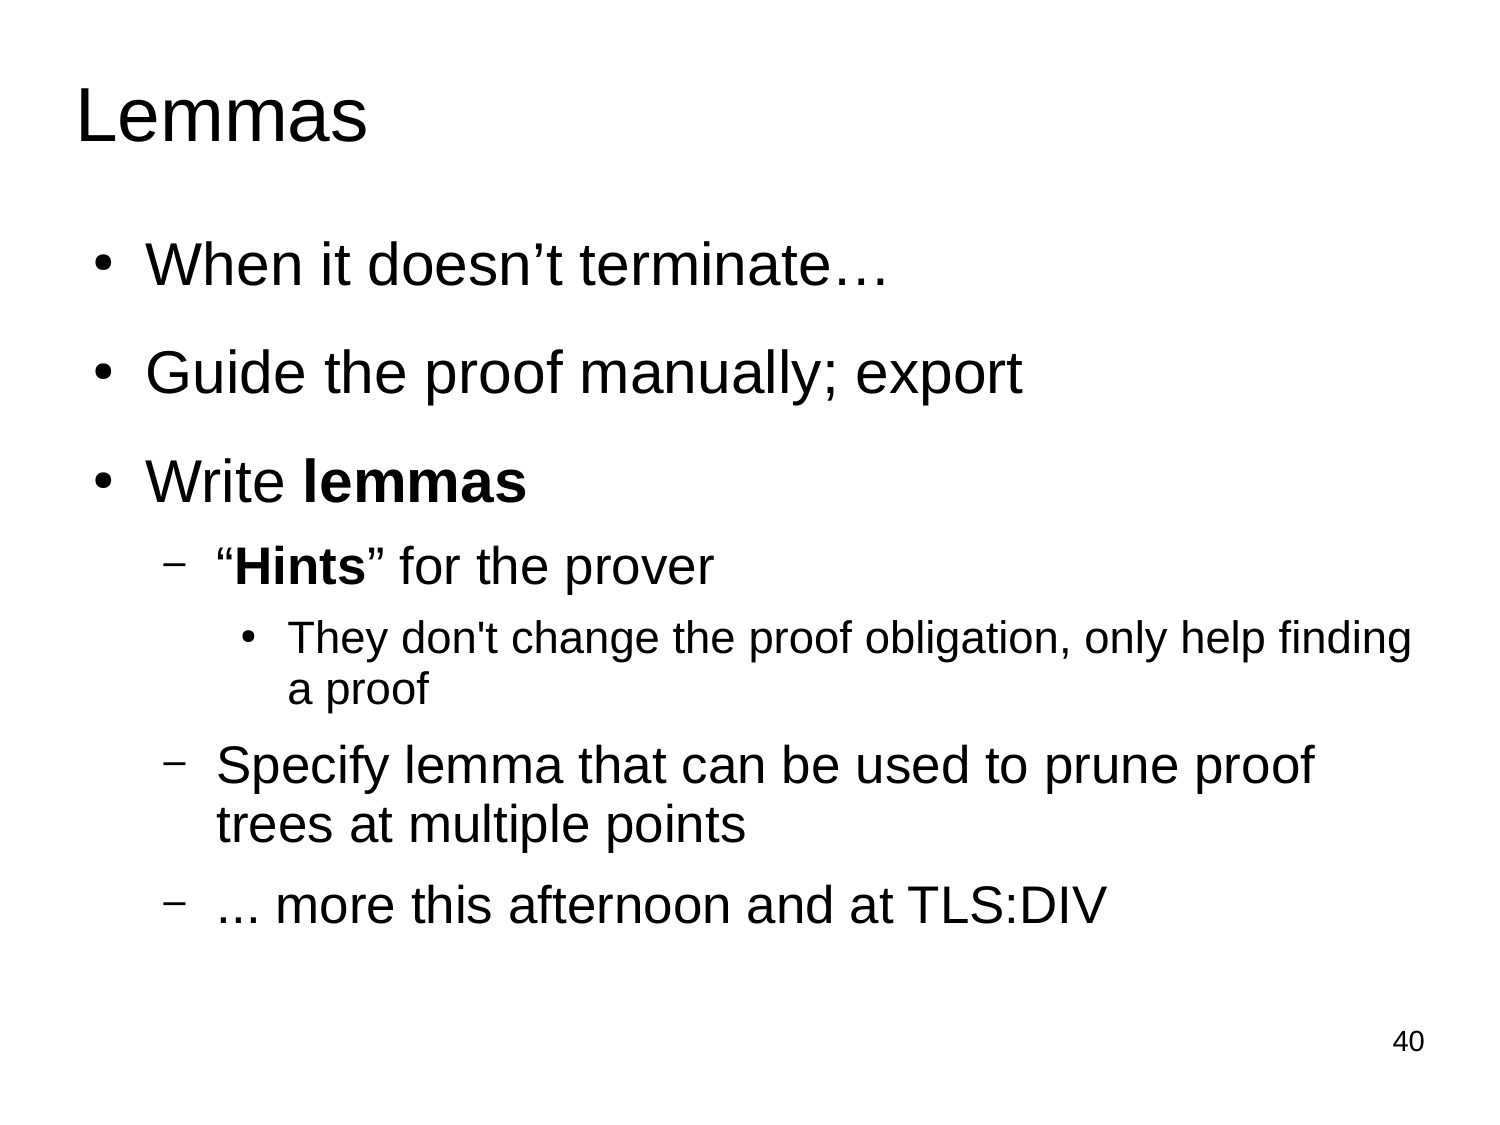

# Lemmas
When it doesn’t terminate…
Guide the proof manually; export
Write lemmas
“Hints” for the prover
They don't change the proof obligation, only help finding a proof
Specify lemma that can be used to prune proof trees at multiple points
... more this afternoon and at TLS:DIV
40